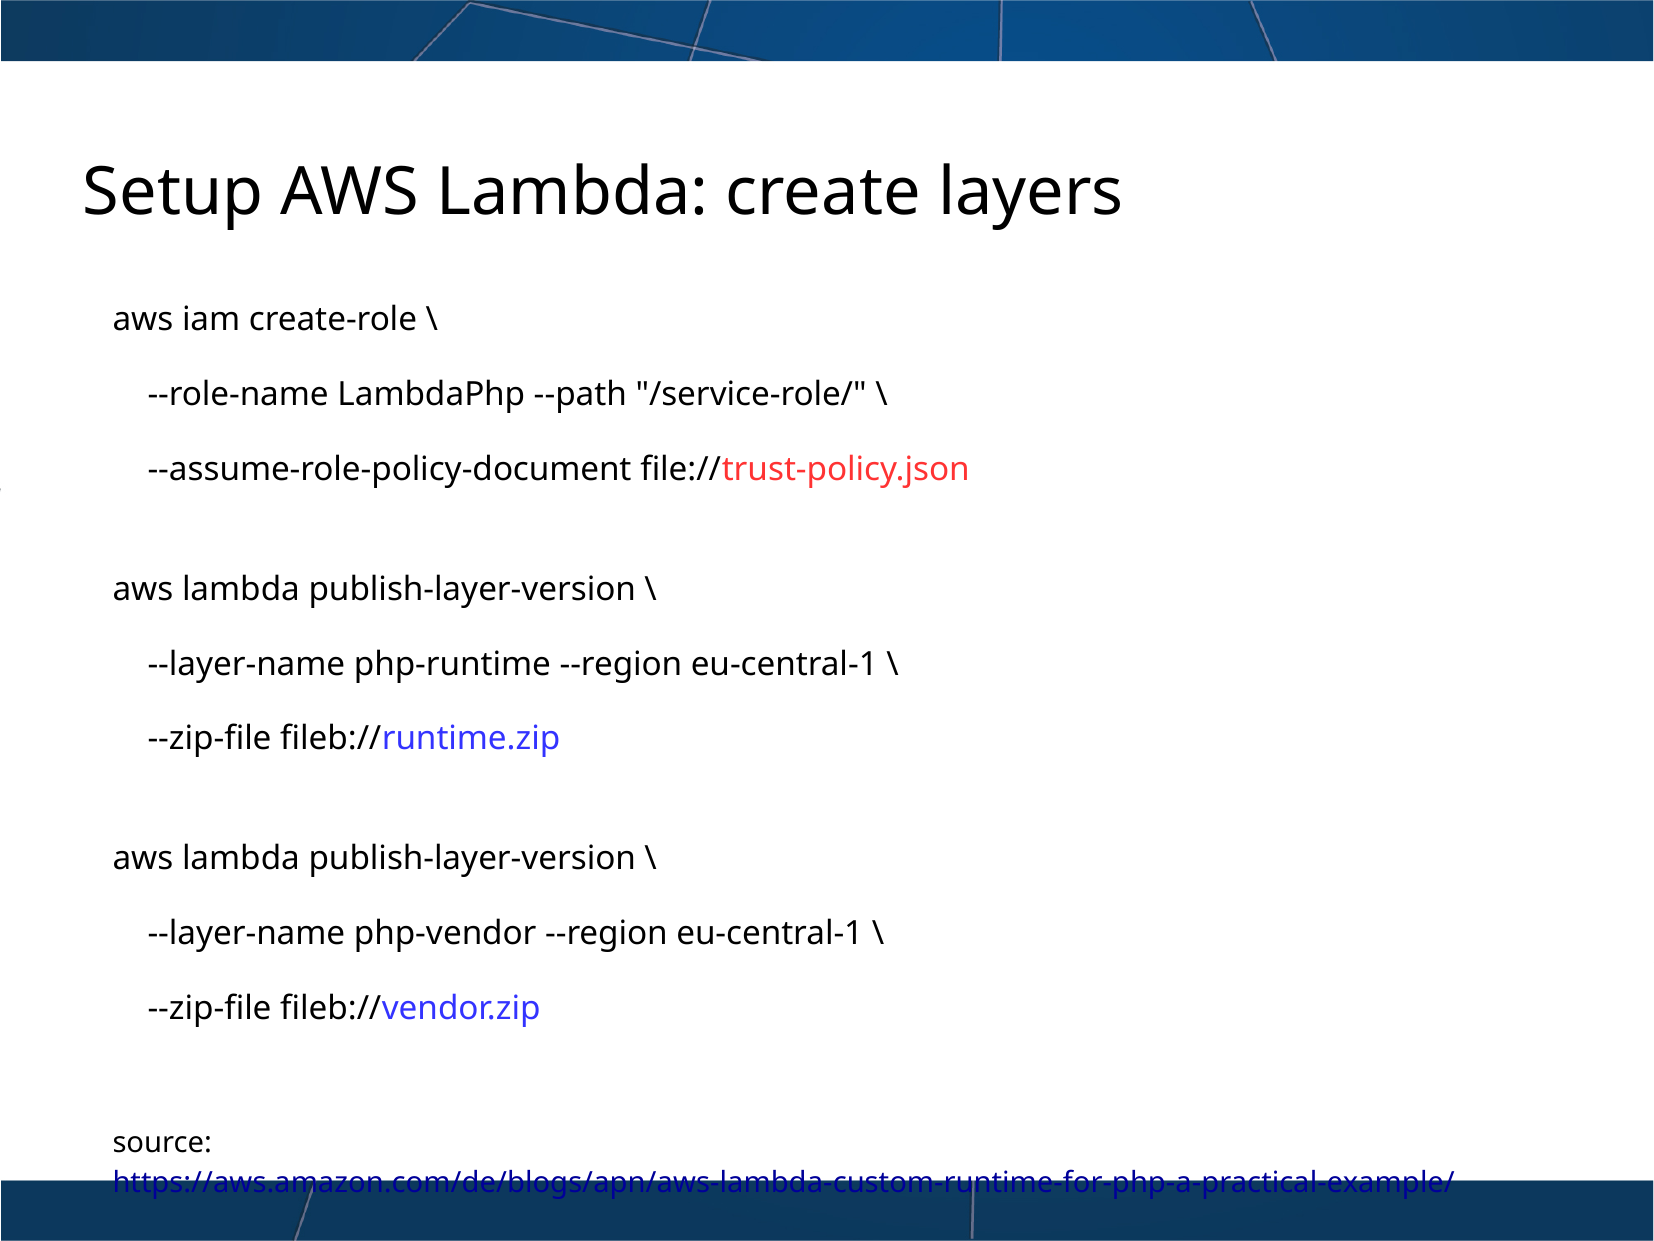

Setup AWS Lambda: create layers
# aws iam create-role \
 --role-name LambdaPhp --path "/service-role/" \
 --assume-role-policy-document file://trust-policy.json
aws lambda publish-layer-version \
 --layer-name php-runtime --region eu-central-1 \
 --zip-file fileb://runtime.zip
aws lambda publish-layer-version \
 --layer-name php-vendor --region eu-central-1 \
 --zip-file fileb://vendor.zip
source:
https://aws.amazon.com/de/blogs/apn/aws-lambda-custom-runtime-for-php-a-practical-example/